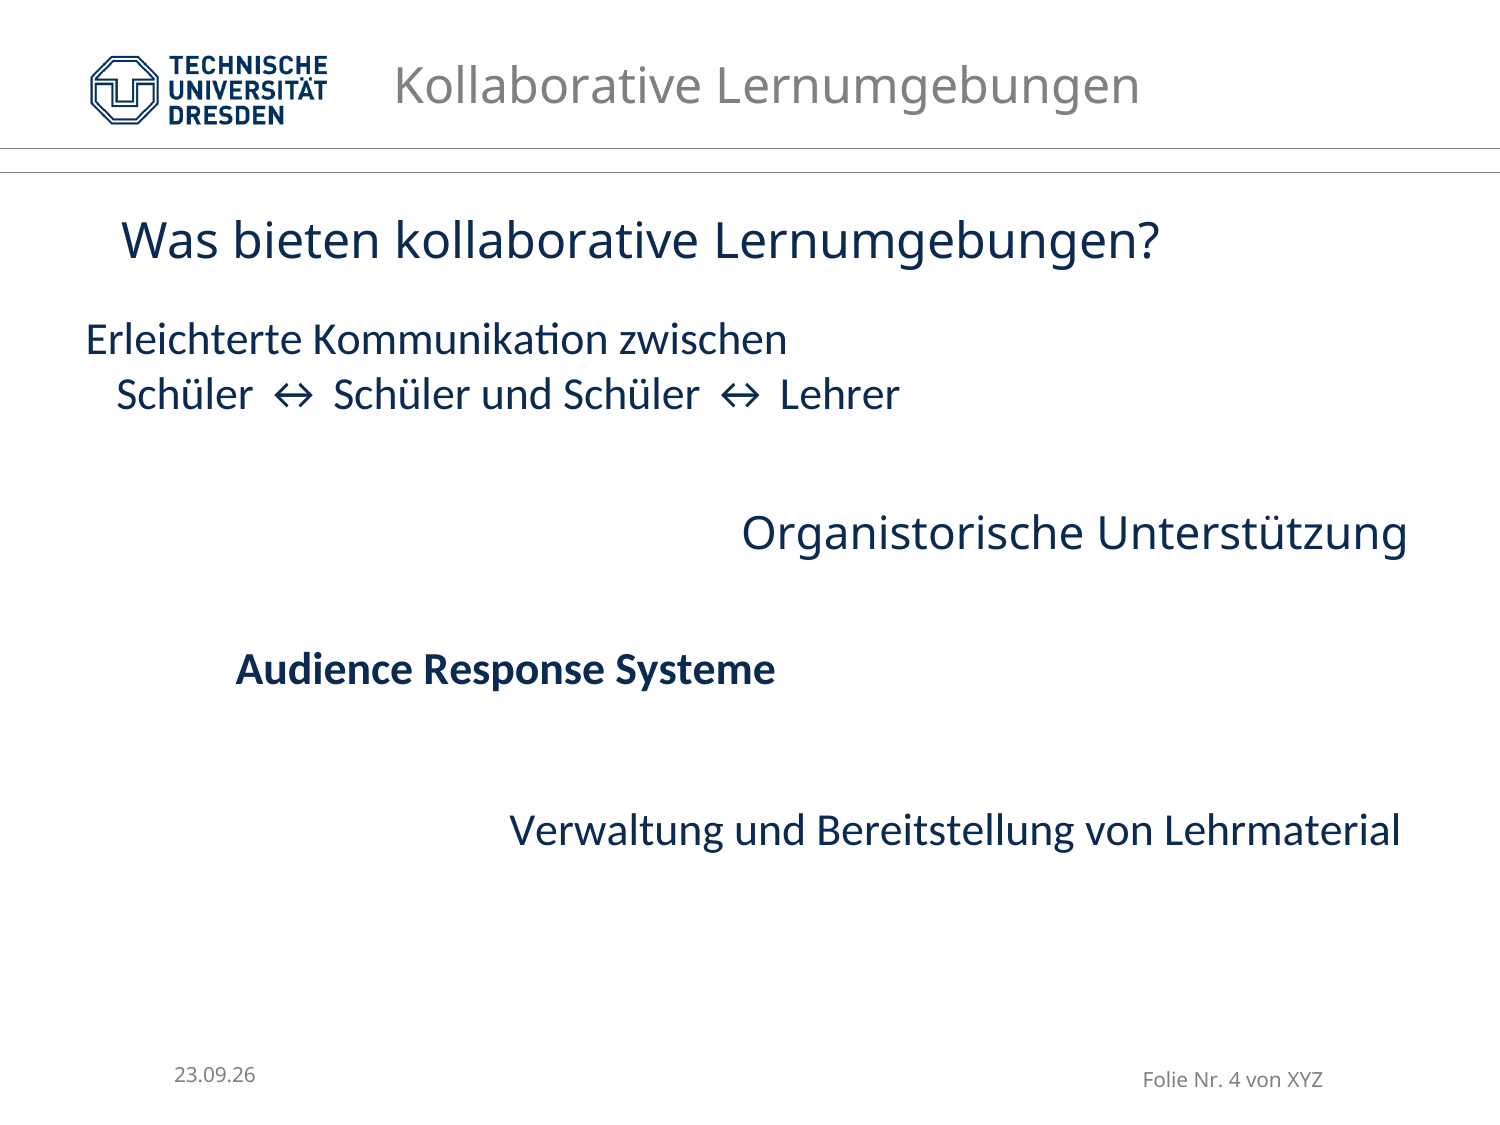

# Kollaborative Lernumgebungen
Was bieten kollaborative Lernumgebungen?
Erleichterte Kommunikation zwischen
 Schüler ↔ Schüler und Schüler ↔ Lehrer
	Audience Response Systeme
Organistorische Unterstützung
Verwaltung und Bereitstellung von Lehrmaterial